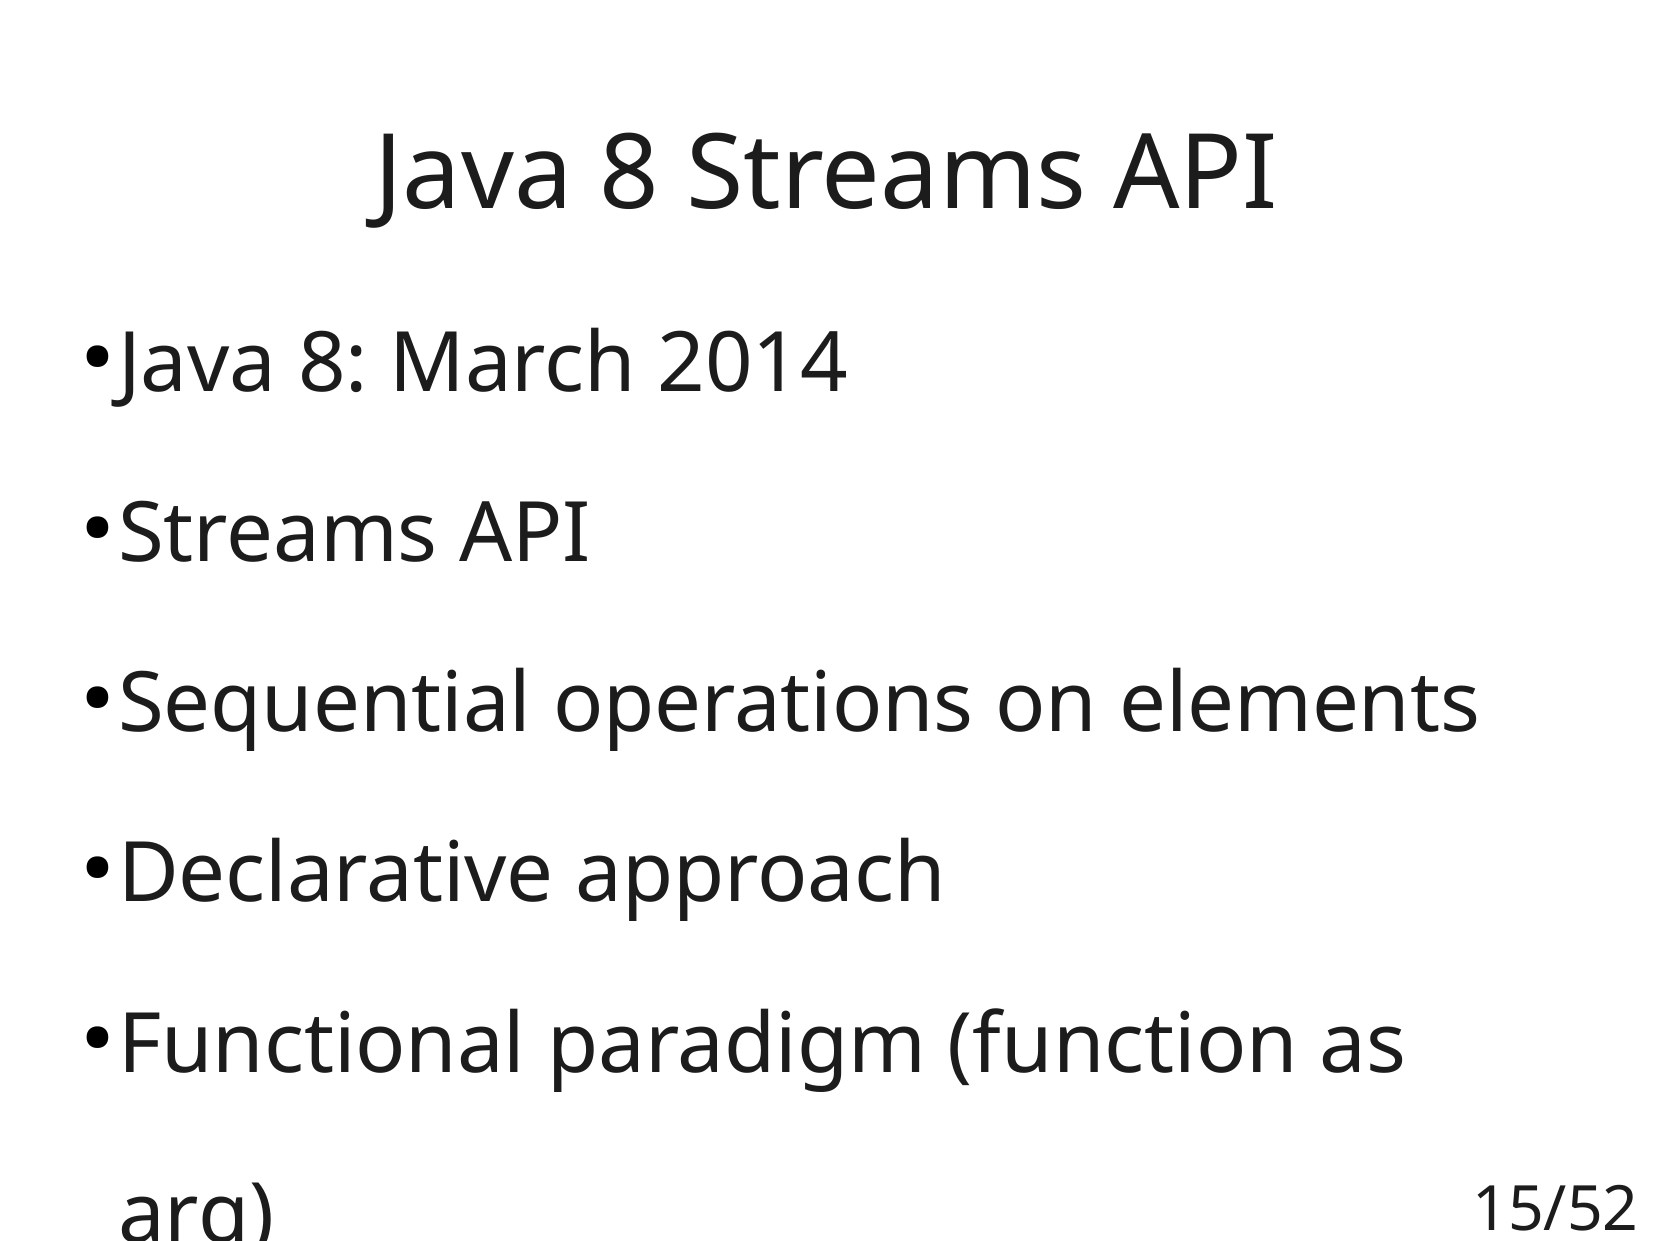

# Java 8 Streams API
Java 8: March 2014
Streams API
Sequential operations on elements
Declarative approach
Functional paradigm (function as arg)